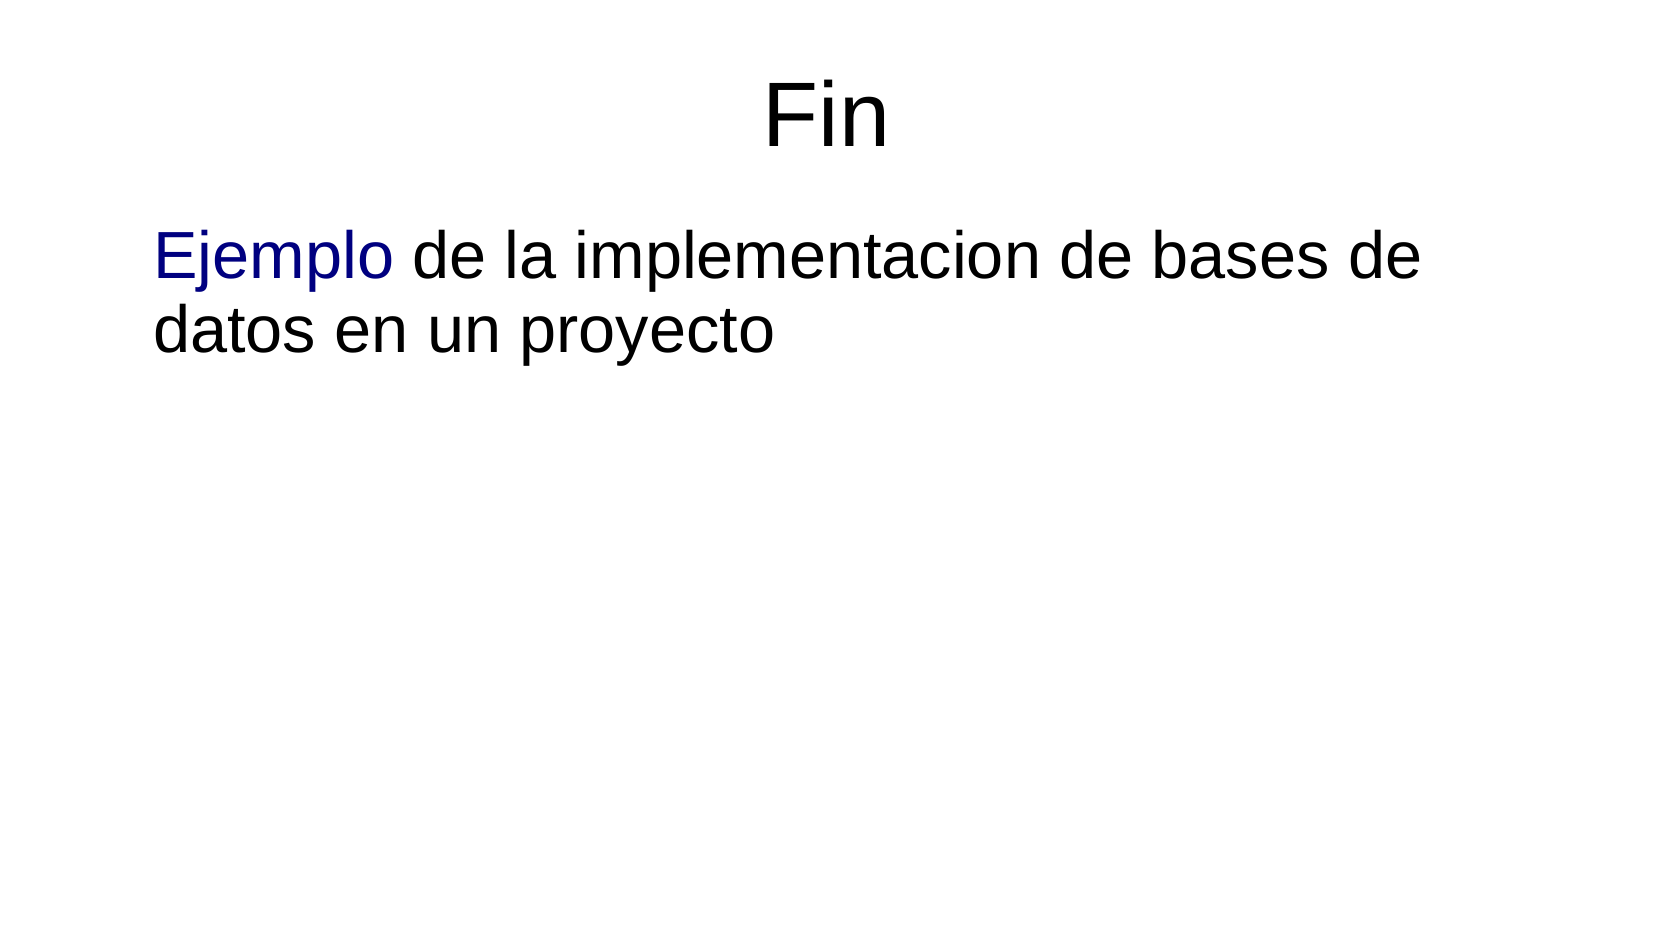

# Fin
Ejemplo de la implementacion de bases de datos en un proyecto